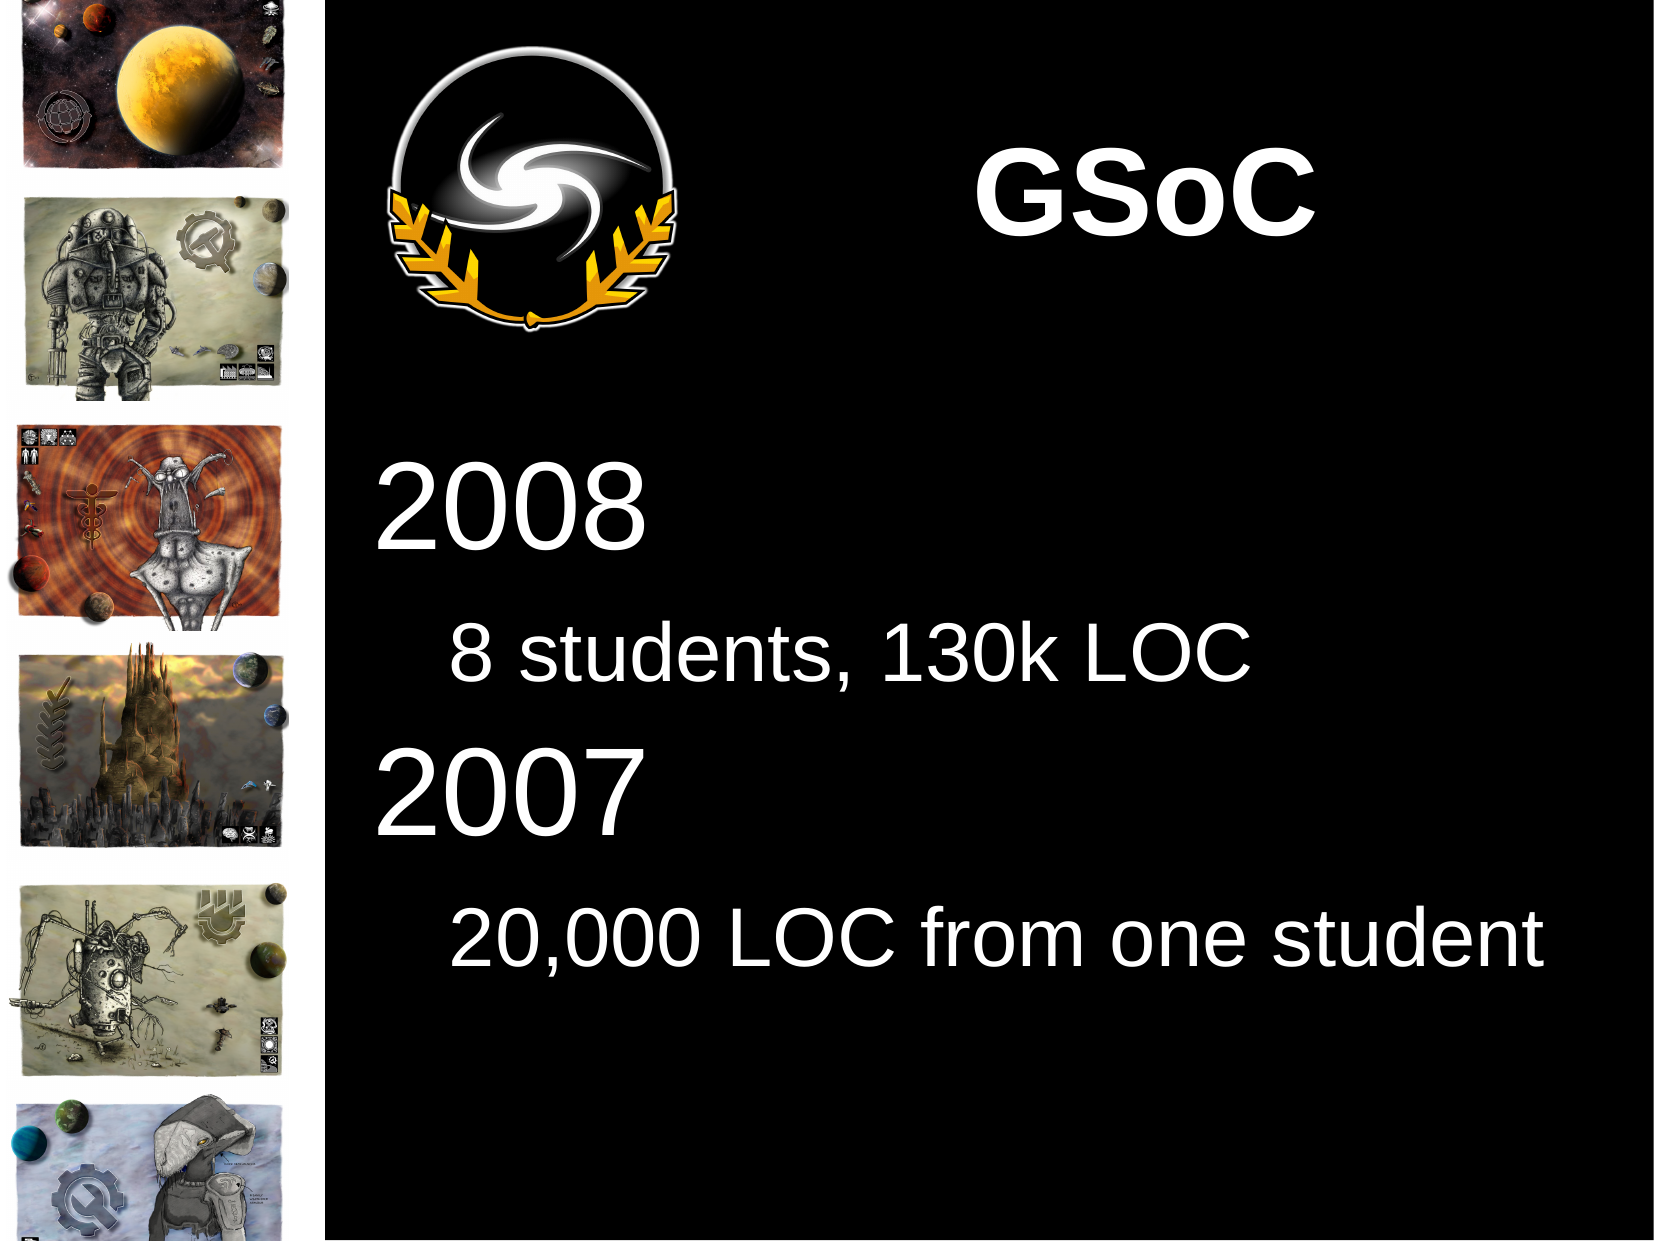

GSoC
# 2008
8 students, 130k LOC
2007
20,000 LOC from one student